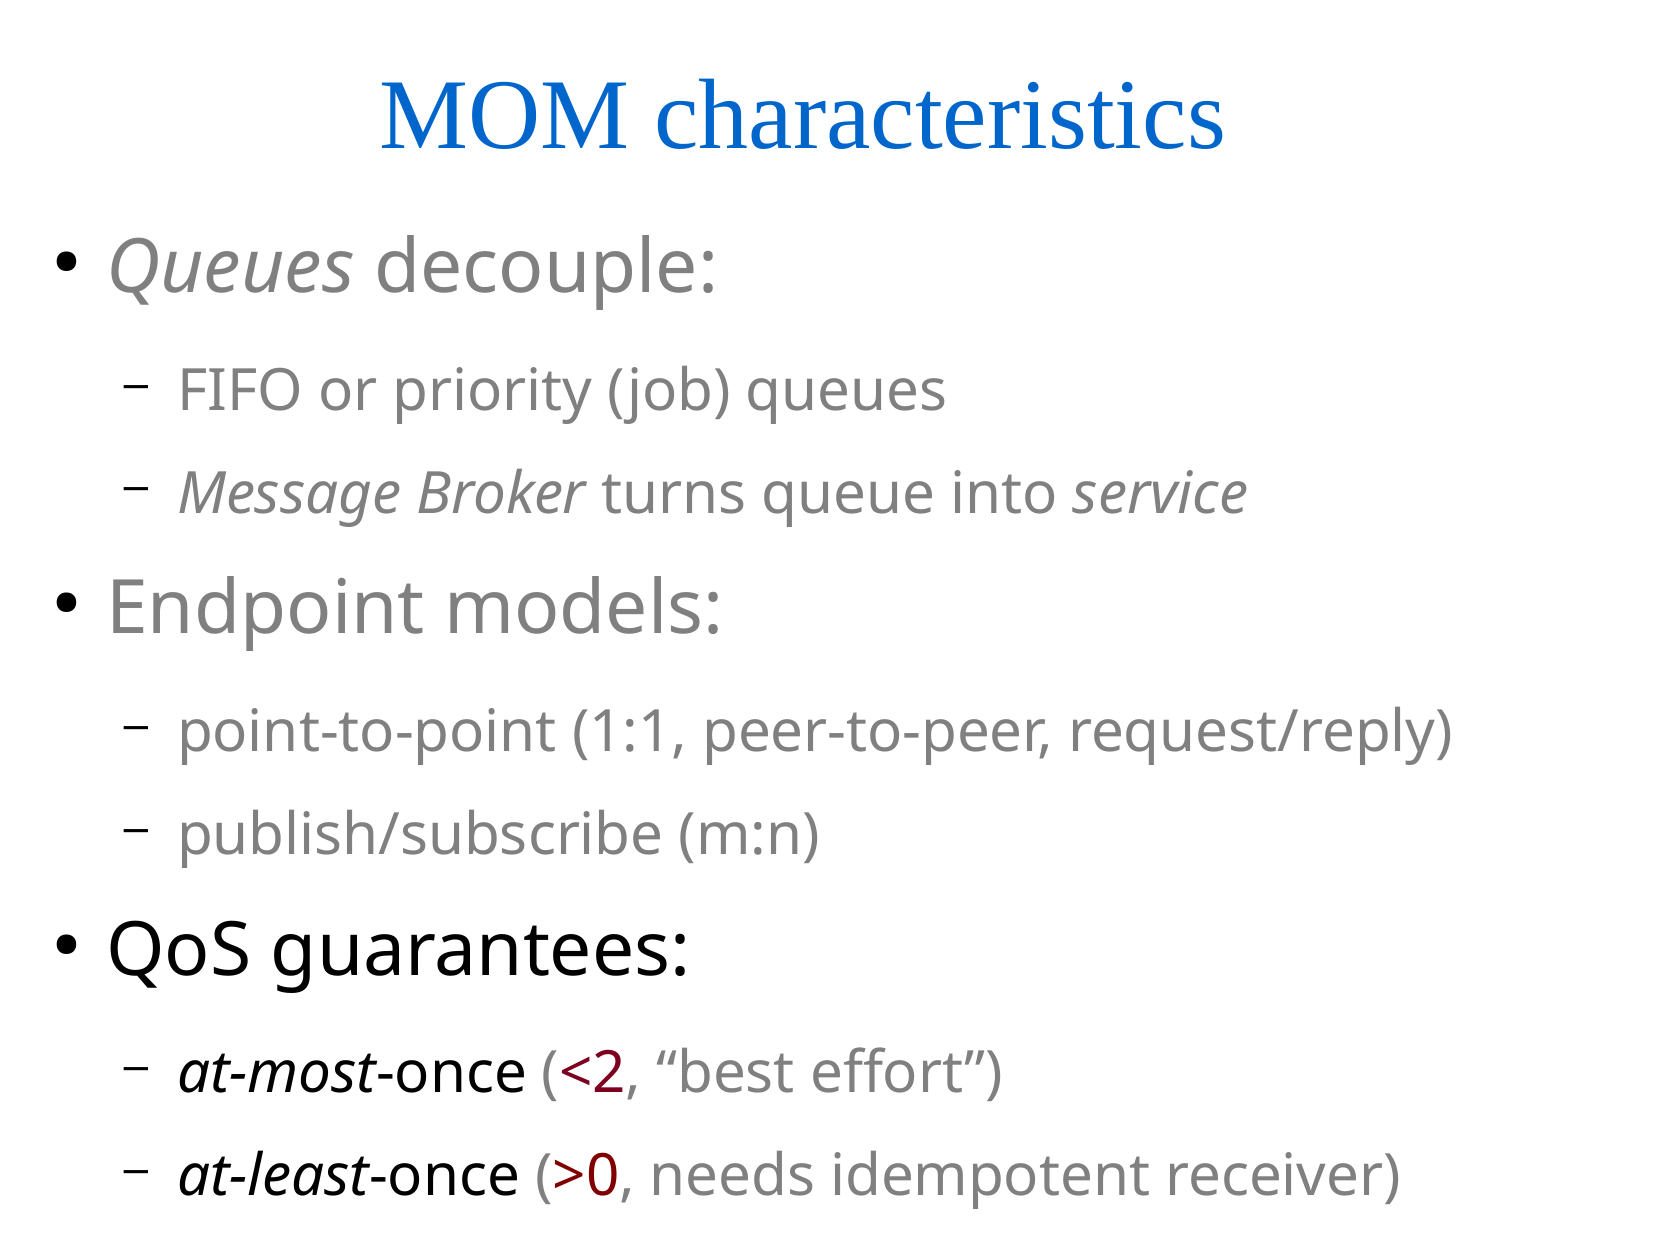

# MOM characteristics
Queues decouple:
FIFO or priority (job) queues
Message Broker turns queue into service
Endpoint models:
point-to-point (1:1, peer-to-peer, request/reply)
publish/subscribe (m:n)
QoS guarantees:
at-most-once (<2, “best effort”)
at-least-once (>0, needs idempotent receiver)
once-and-once-only (== 1)